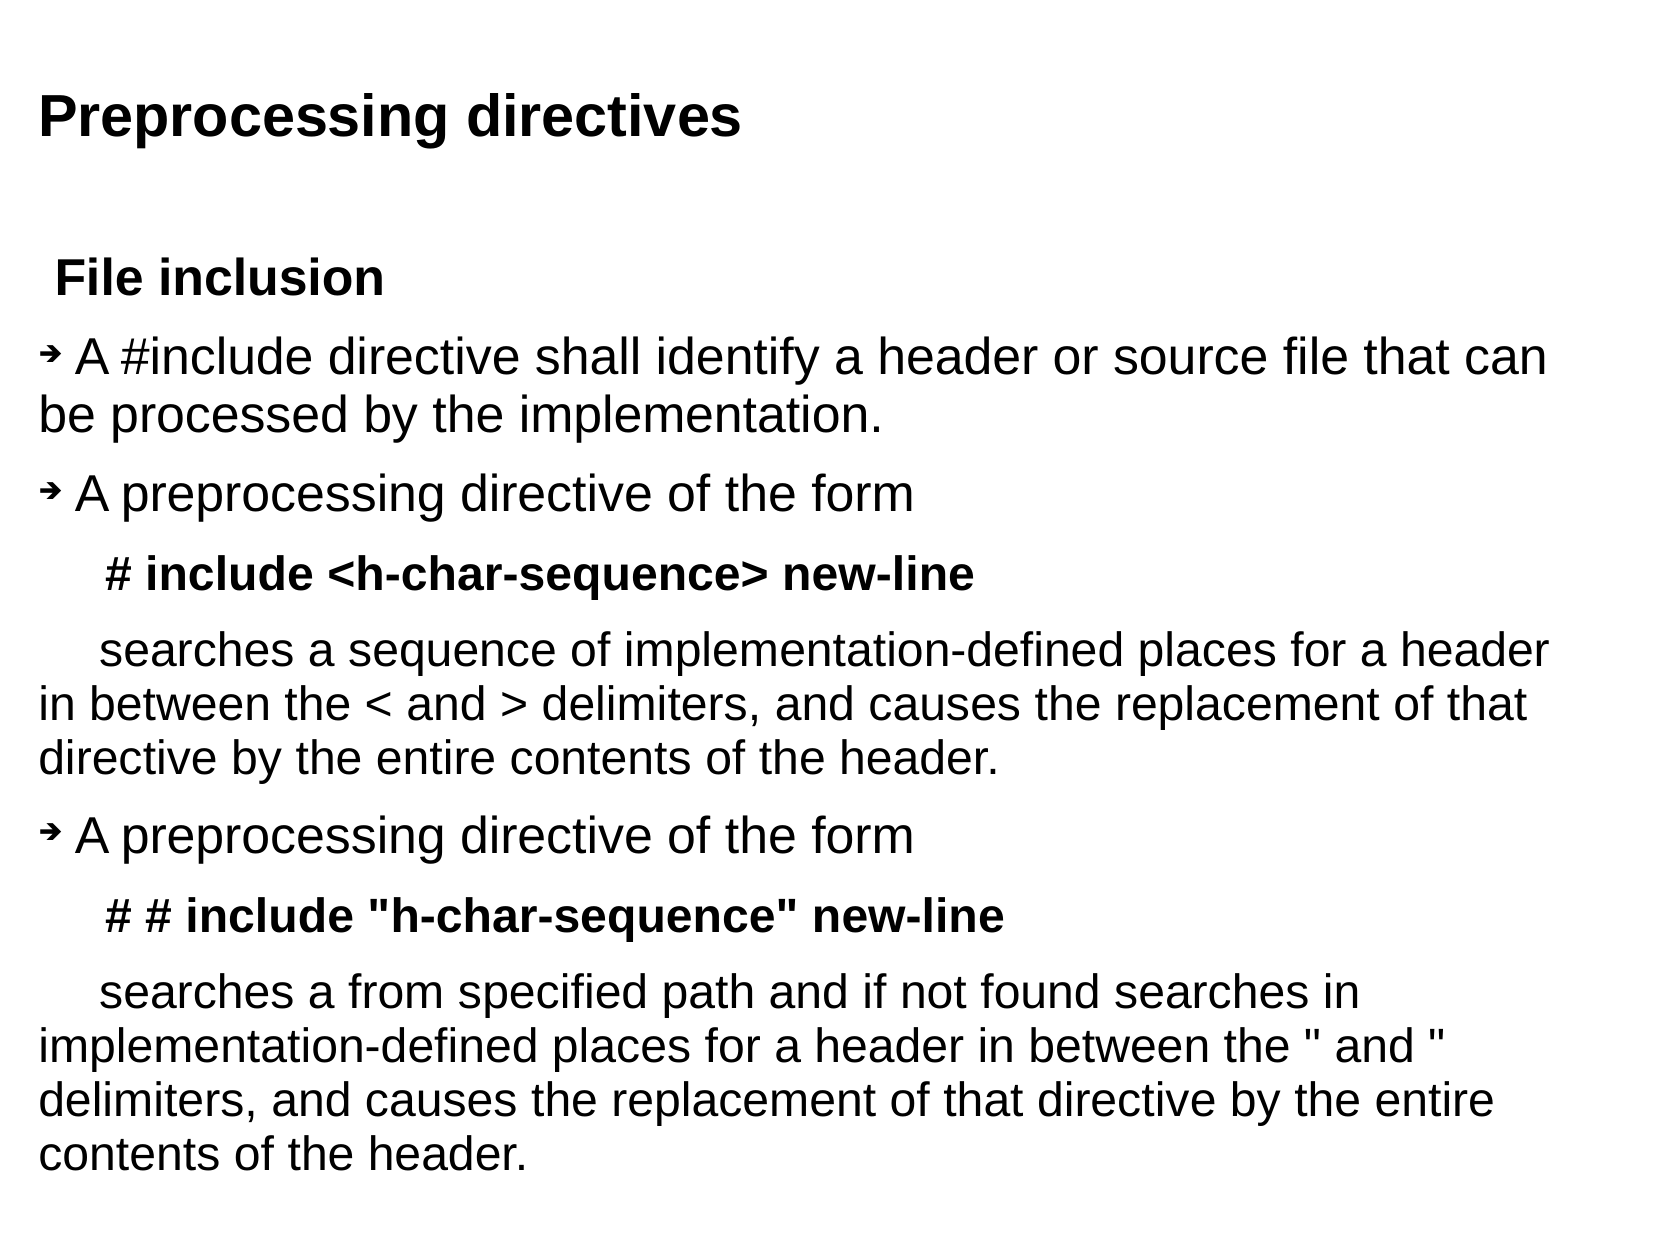

Preprocessing directives
File inclusion
 A #include directive shall identify a header or source file that can be processed by the implementation.
 A preprocessing directive of the form
			# include <h-char-sequence> new-line
 searches a sequence of implementation-defined places for a header in between the < and > delimiters, and causes the replacement of that directive by the entire contents of the header.
 A preprocessing directive of the form
			# # include "h-char-sequence" new-line
 searches a from specified path and if not found searches in implementation-defined places for a header in between the " and " delimiters, and causes the replacement of that directive by the entire contents of the header.